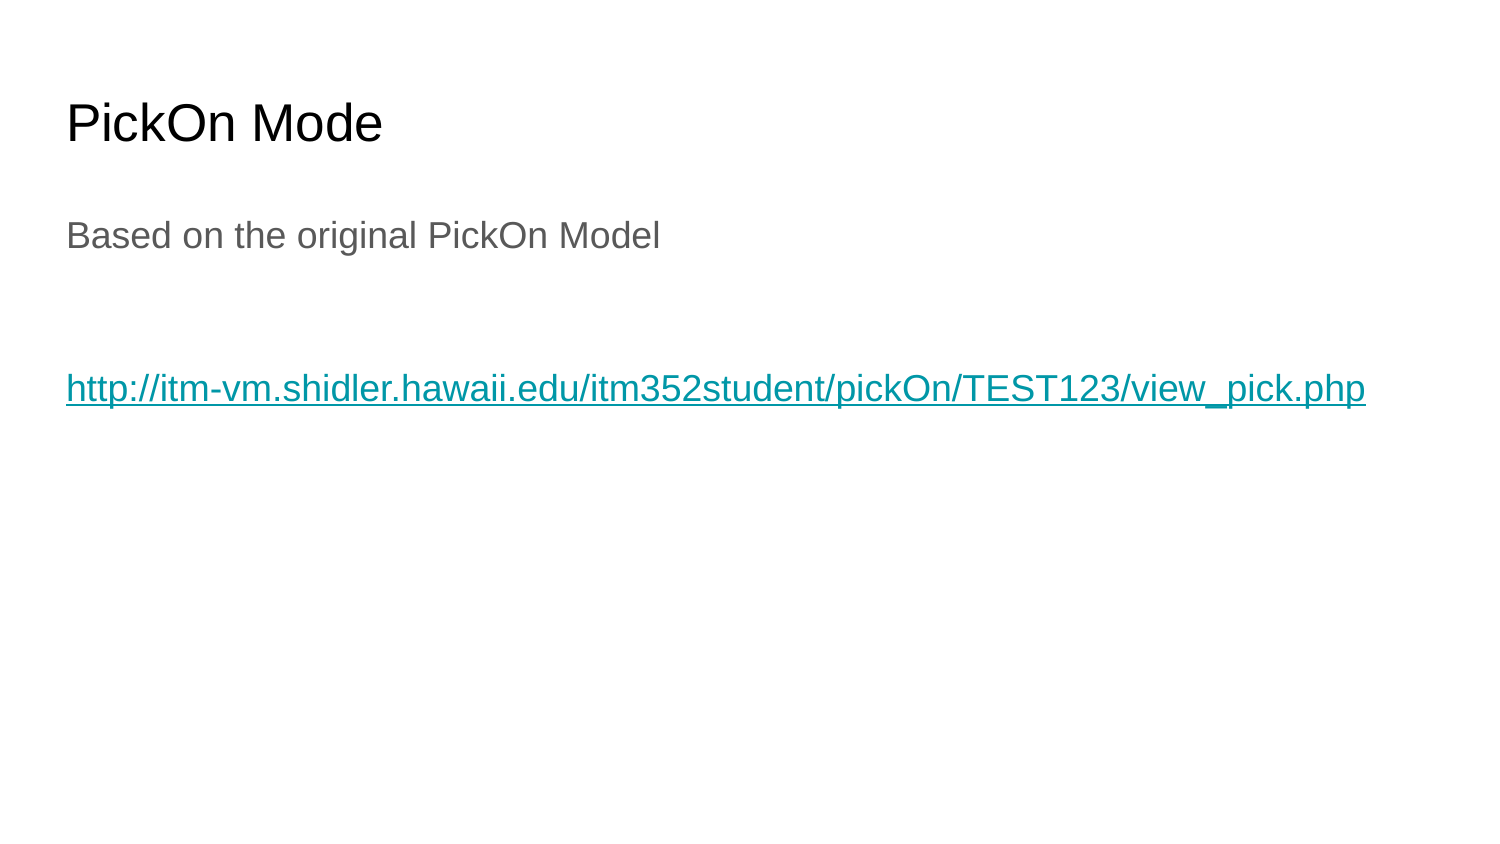

# PickOn Mode
Based on the original PickOn Model
http://itm-vm.shidler.hawaii.edu/itm352student/pickOn/TEST123/view_pick.php